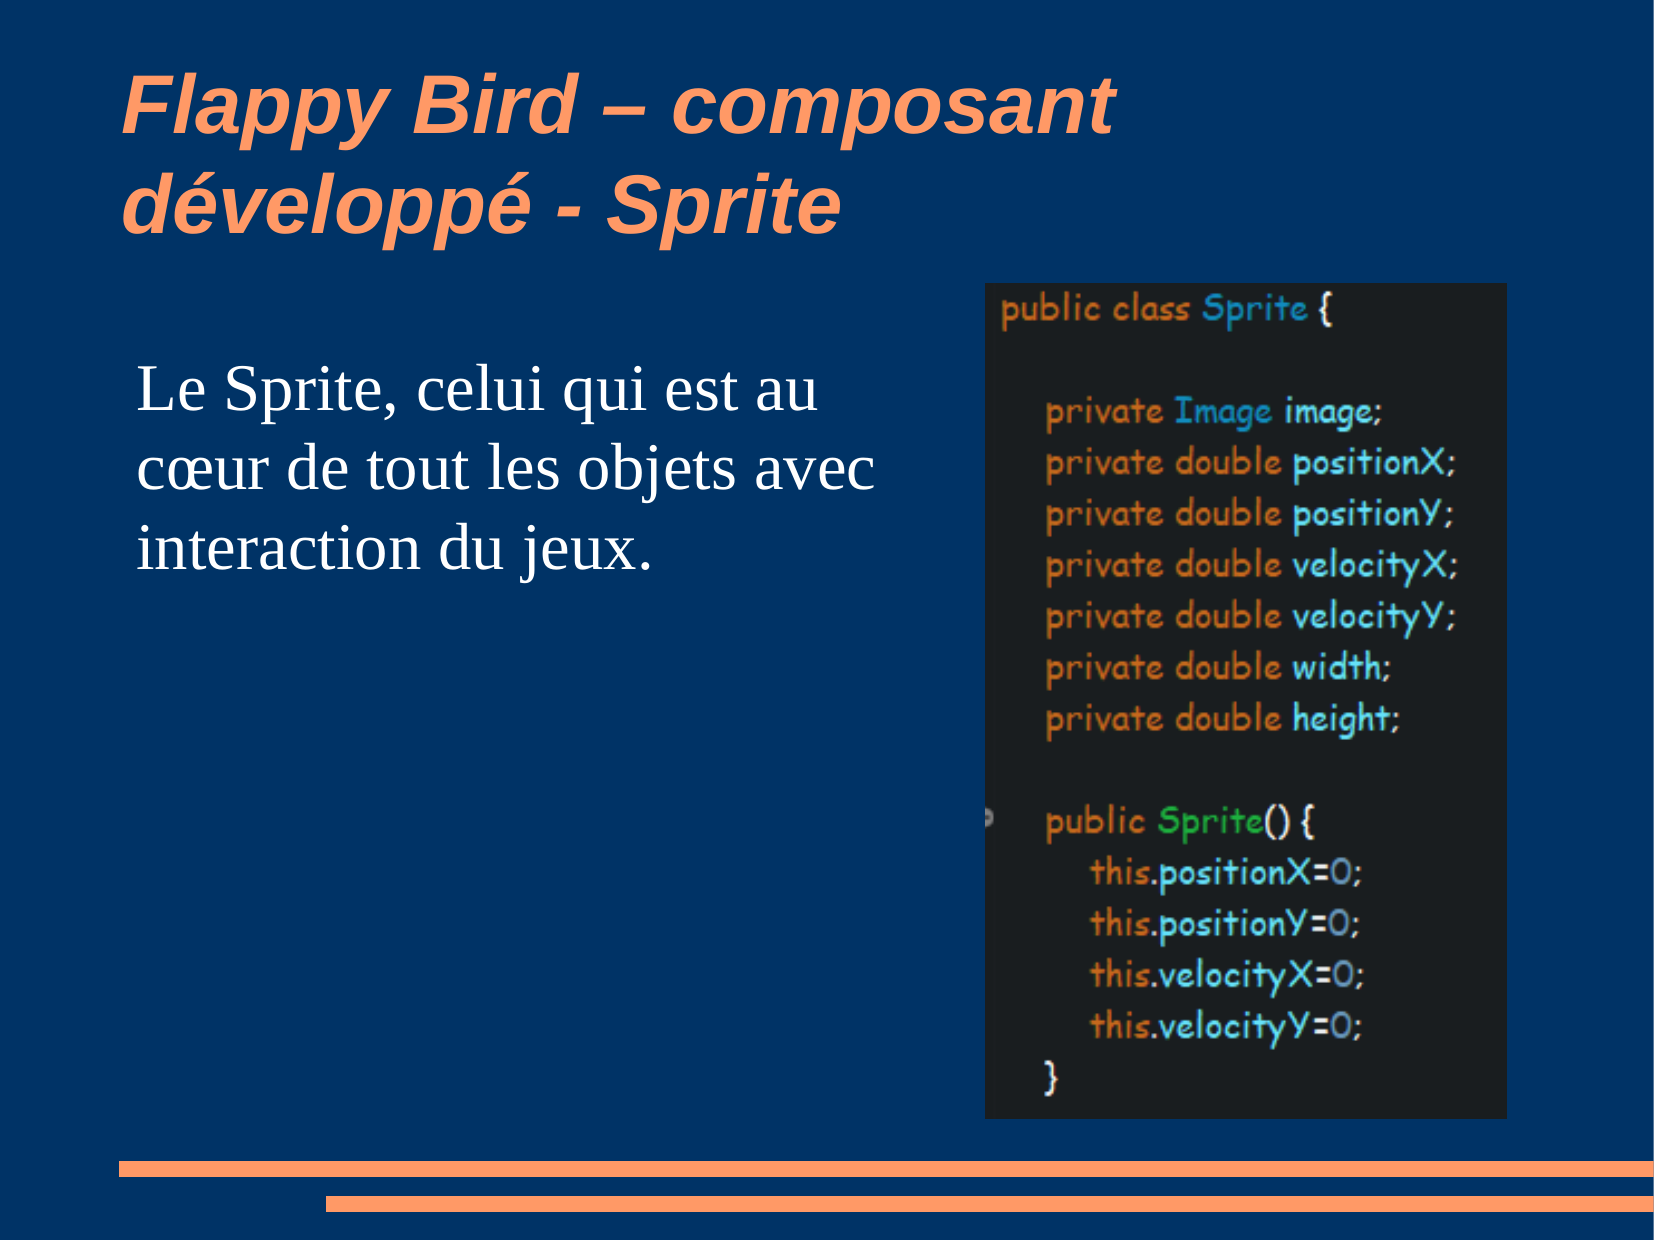

Flappy Bird – composant développé - Sprite
Le Sprite, celui qui est au cœur de tout les objets avec interaction du jeux.